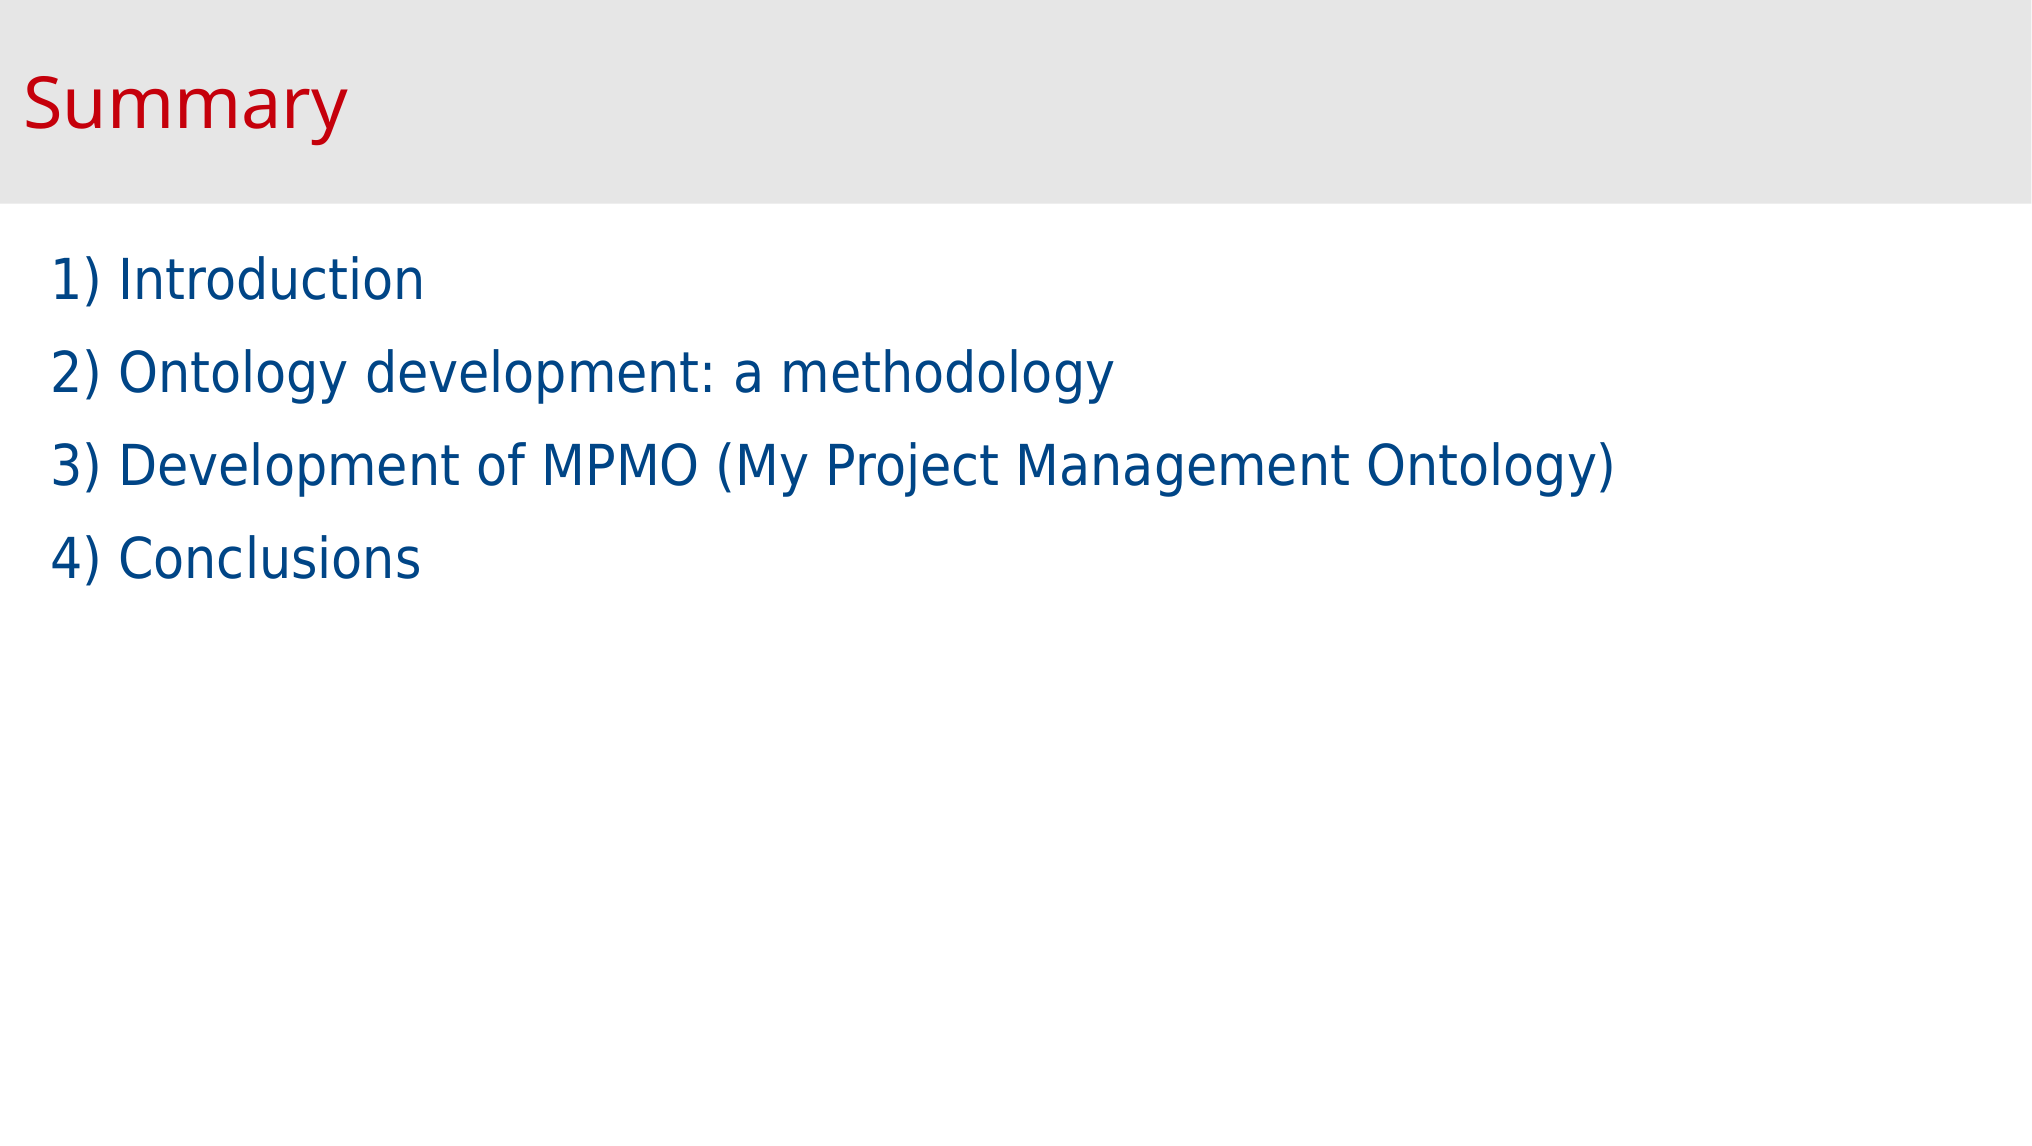

# Summary
1) Introduction
2) Ontology development: a methodology
3) Development of MPMO (My Project Management Ontology)
4) Conclusions